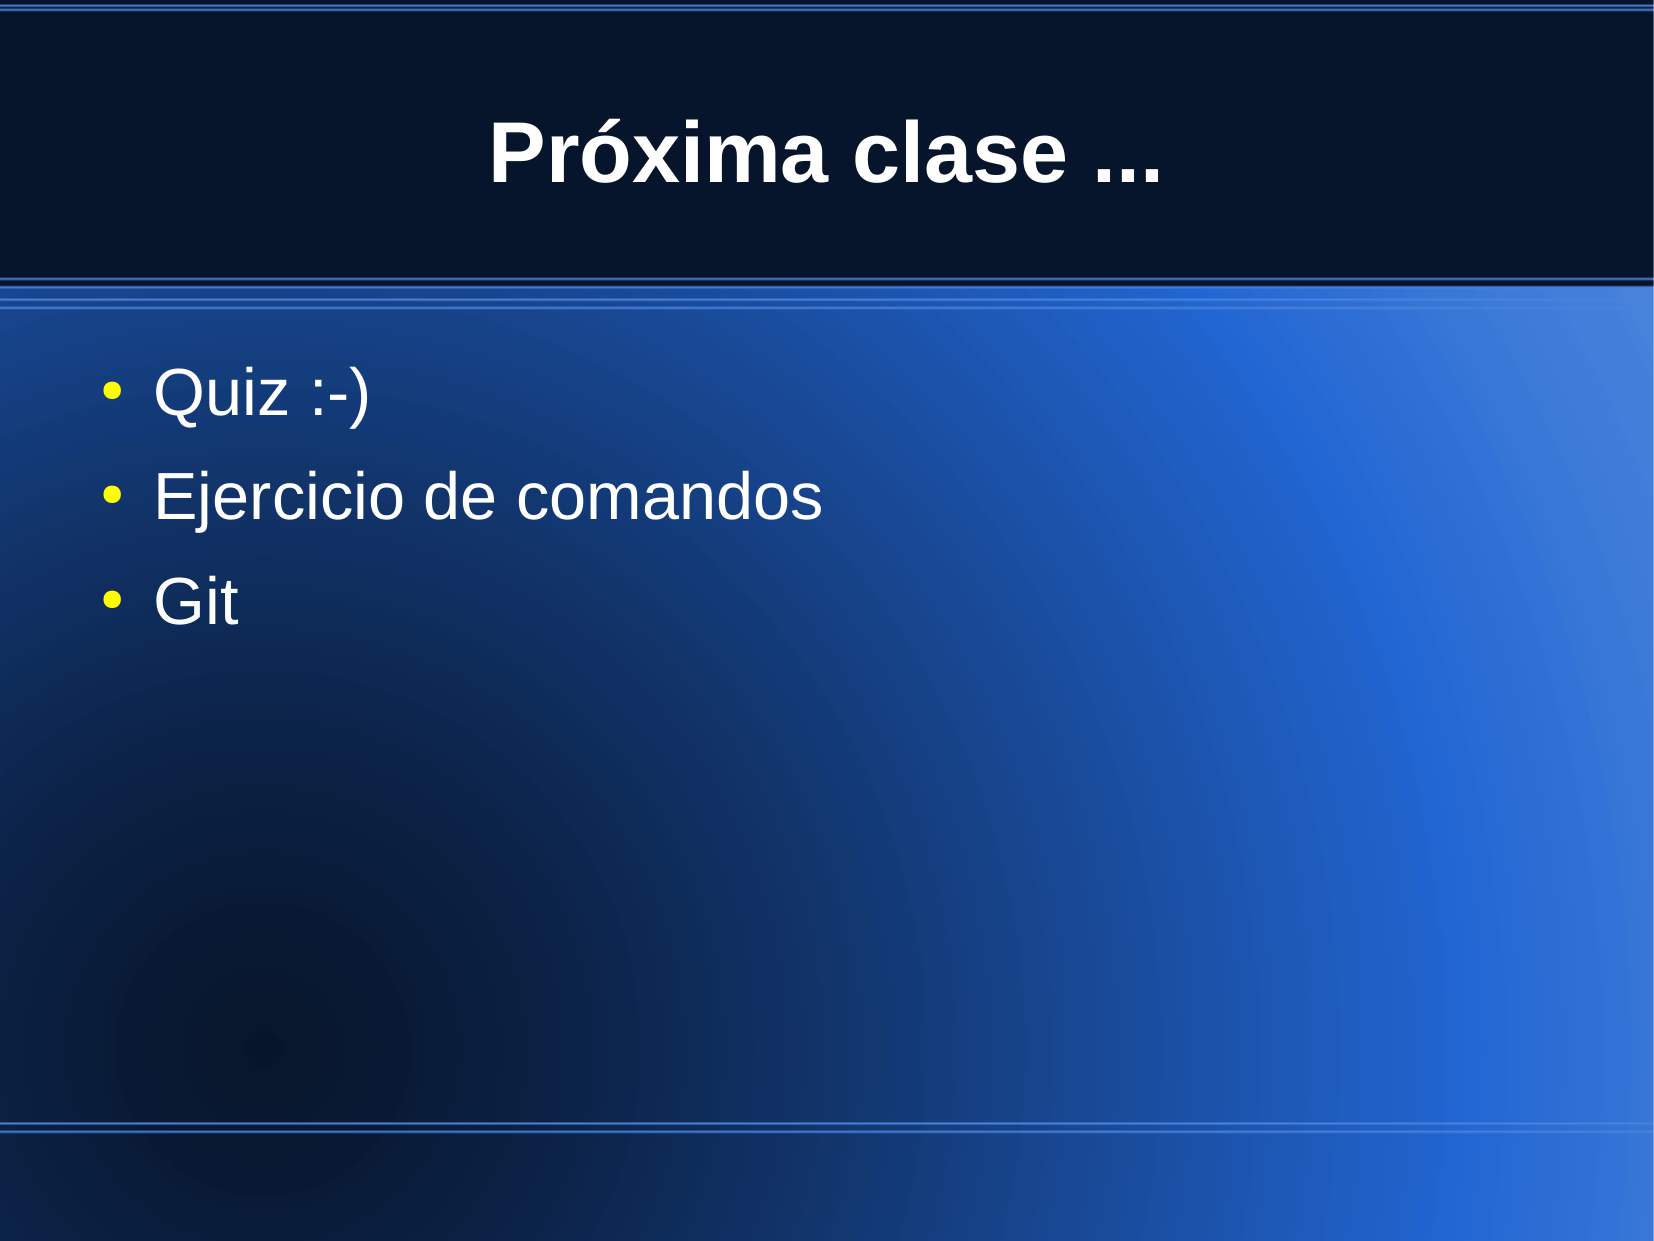

# Próxima clase ...
Quiz :-)
Ejercicio de comandos
Git